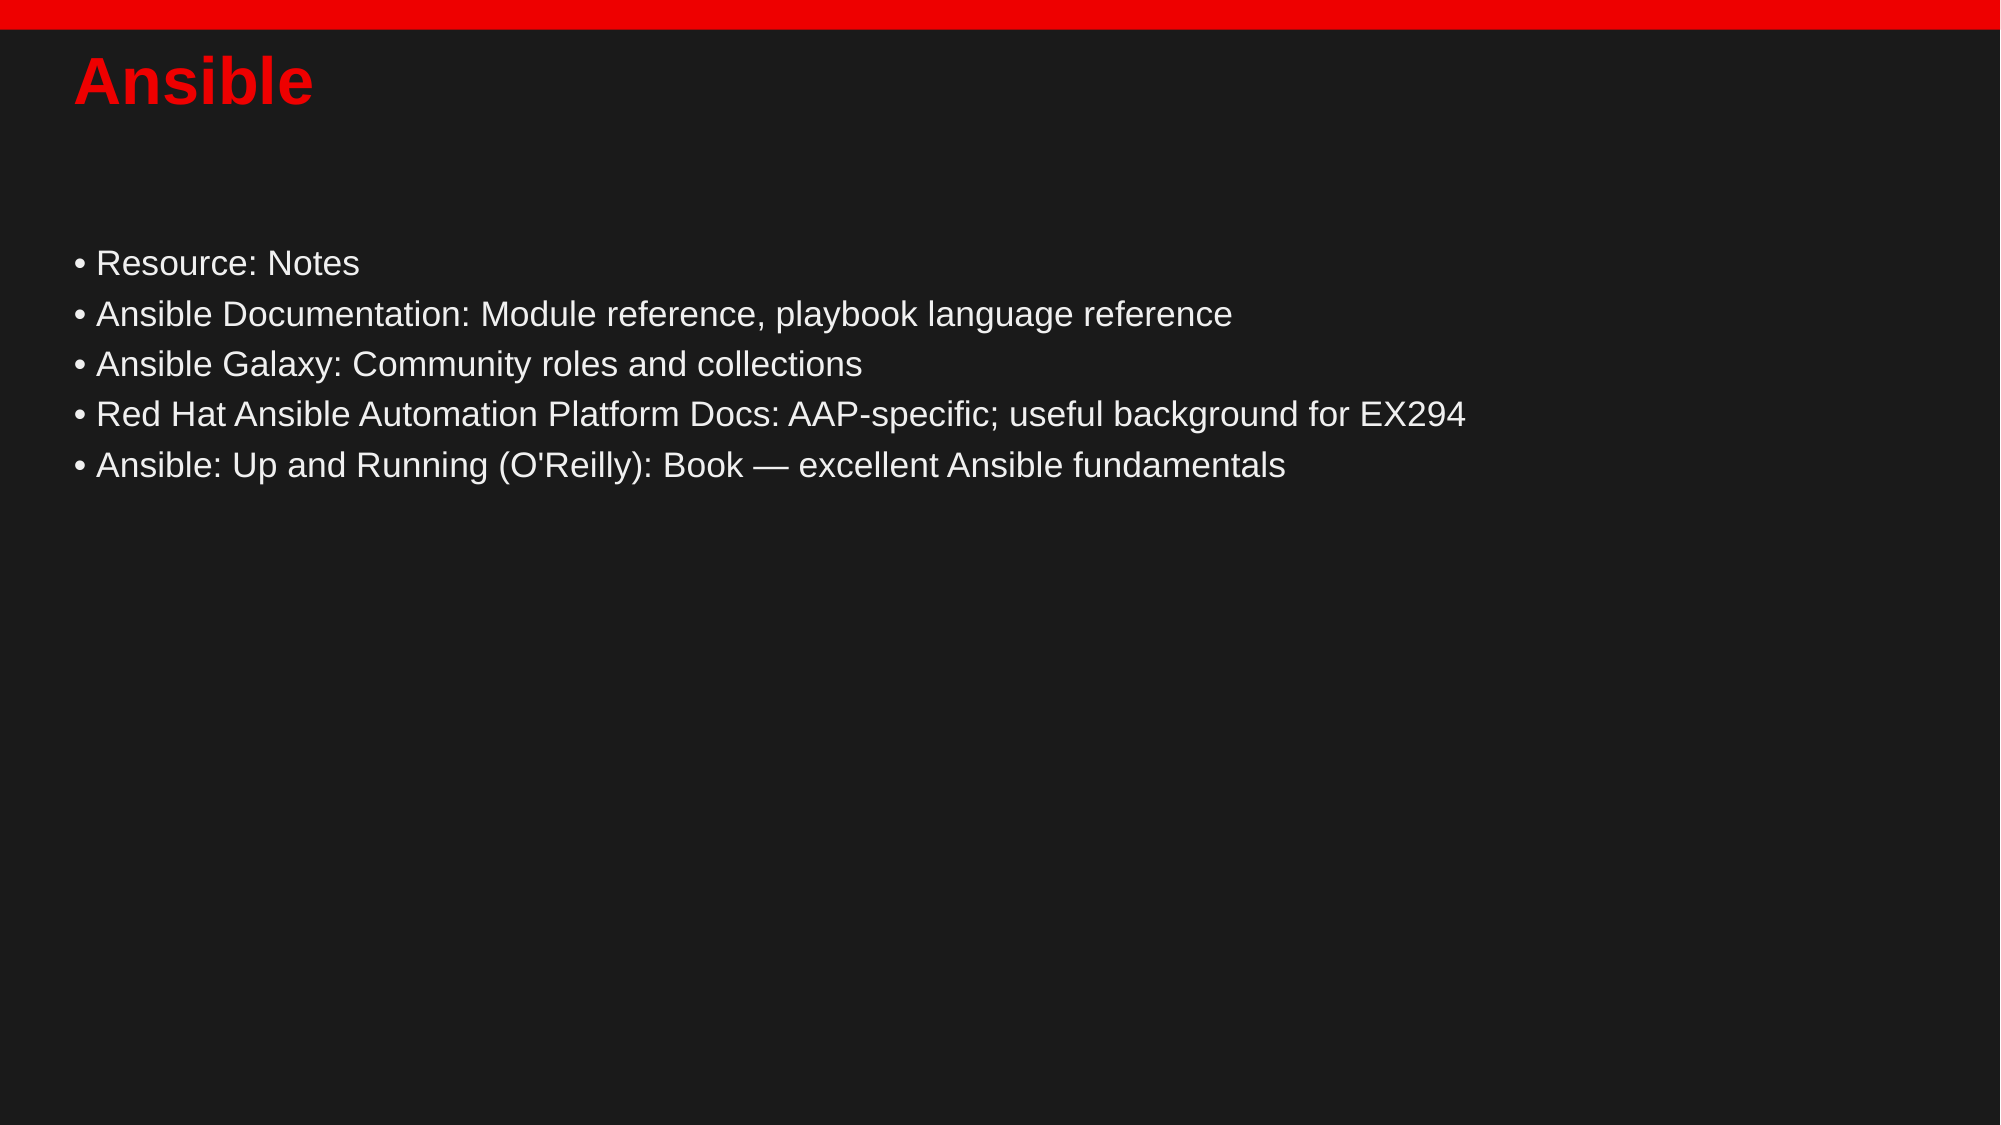

Ansible
• Resource: Notes
• Ansible Documentation: Module reference, playbook language reference
• Ansible Galaxy: Community roles and collections
• Red Hat Ansible Automation Platform Docs: AAP-specific; useful background for EX294
• Ansible: Up and Running (O'Reilly): Book — excellent Ansible fundamentals